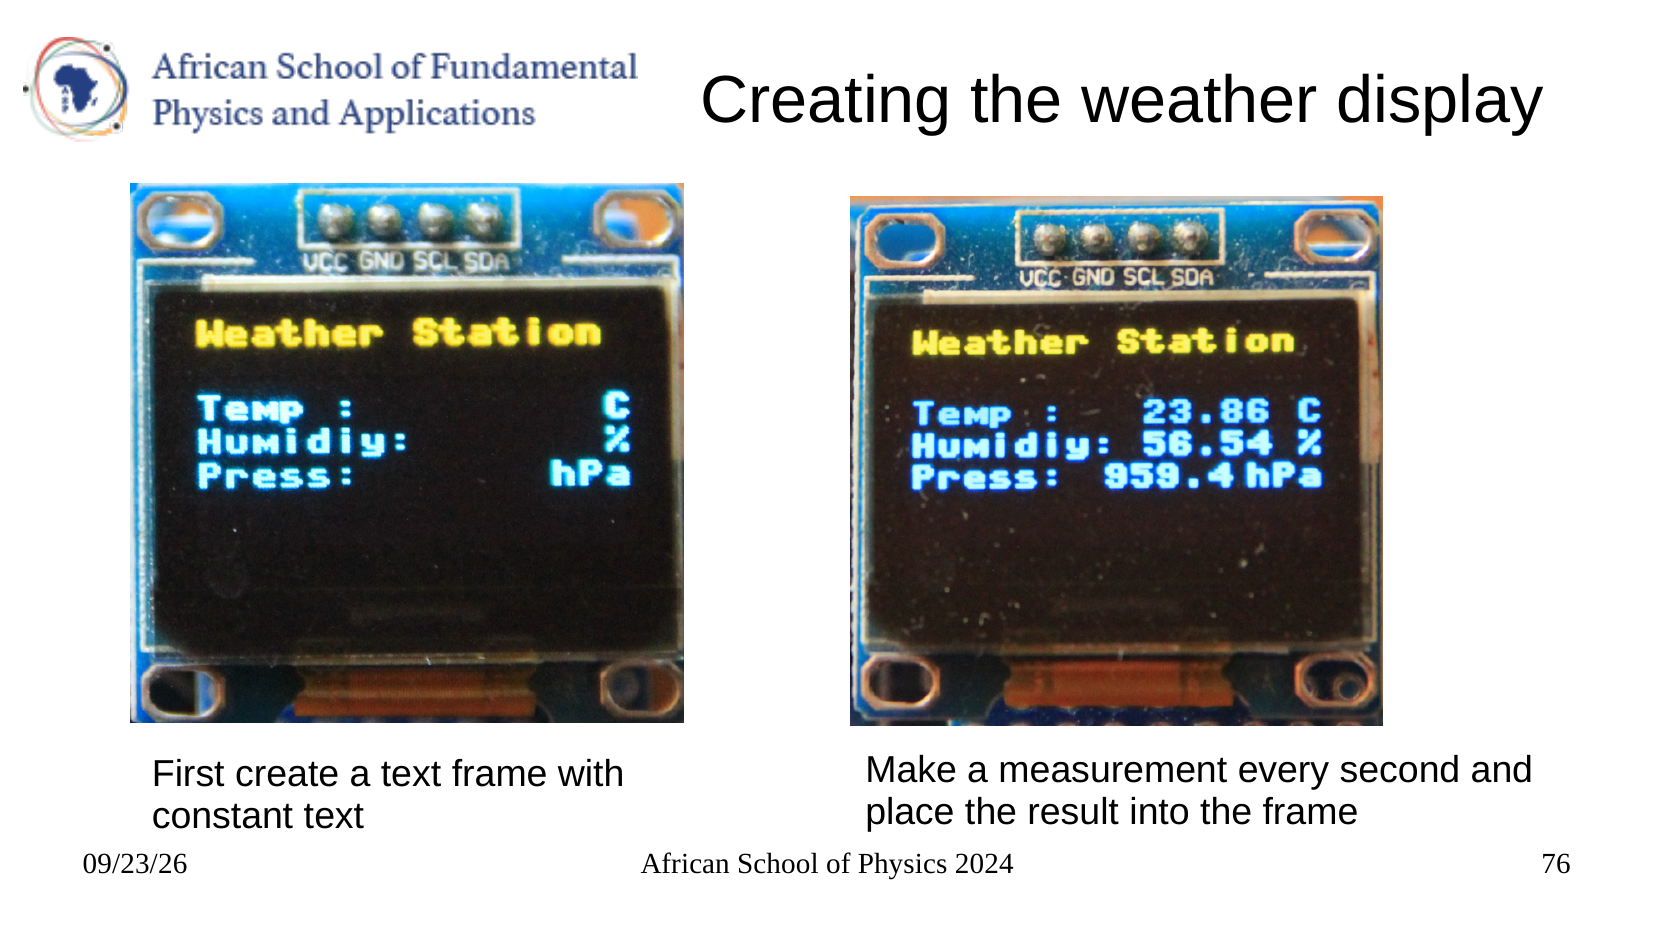

# Creating the weather display
Make a measurement every second and
place the result into the frame
First create a text frame with
constant text
African School of Physics 2024
76